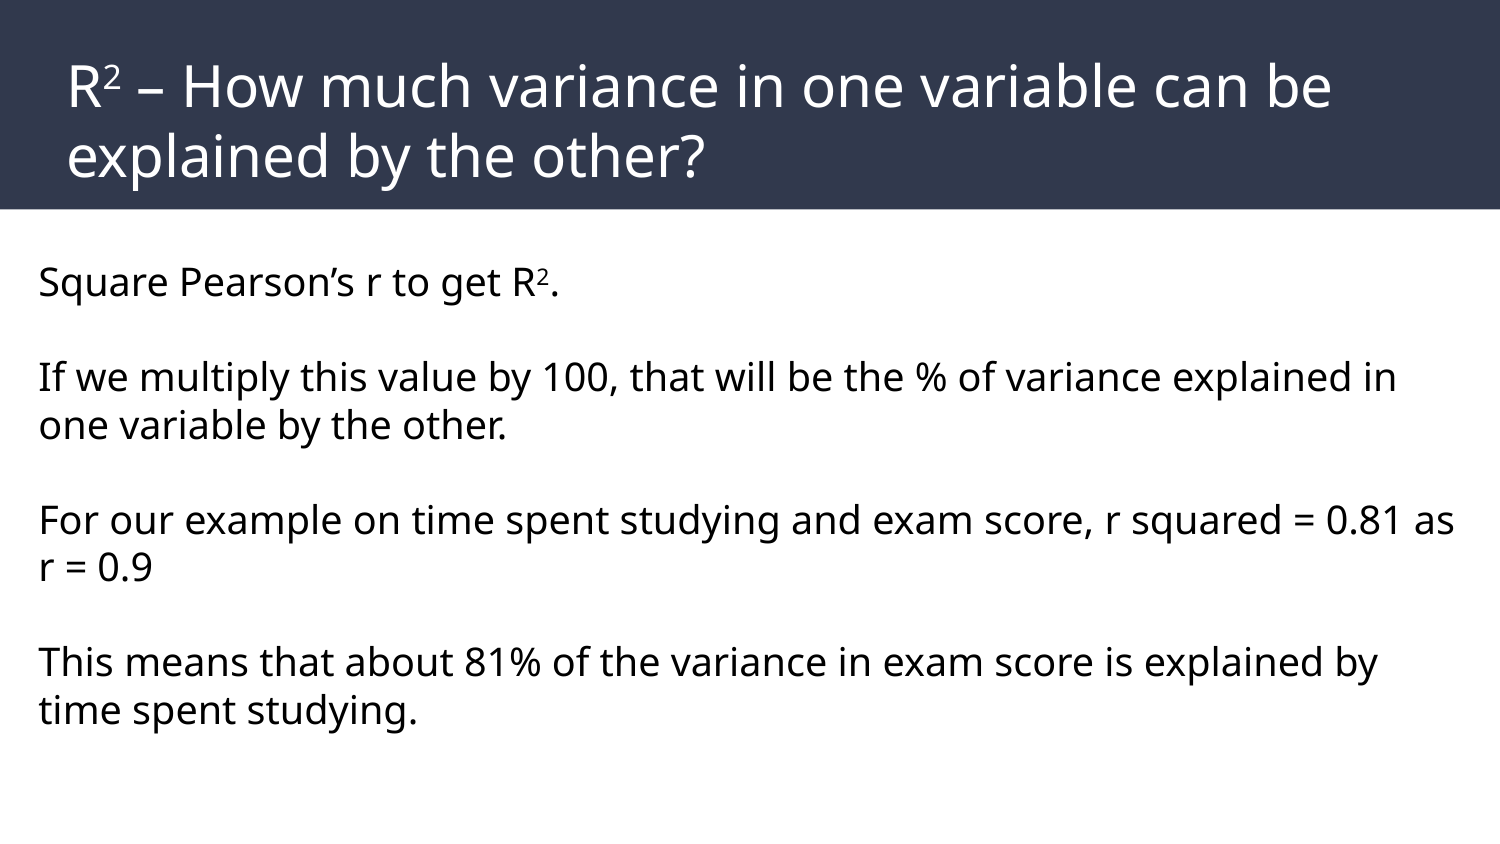

# R2 – How much variance in one variable can be explained by the other?
Square Pearson’s r to get R2.
If we multiply this value by 100, that will be the % of variance explained in one variable by the other.
For our example on time spent studying and exam score, r squared = 0.81 as r = 0.9
This means that about 81% of the variance in exam score is explained by time spent studying.